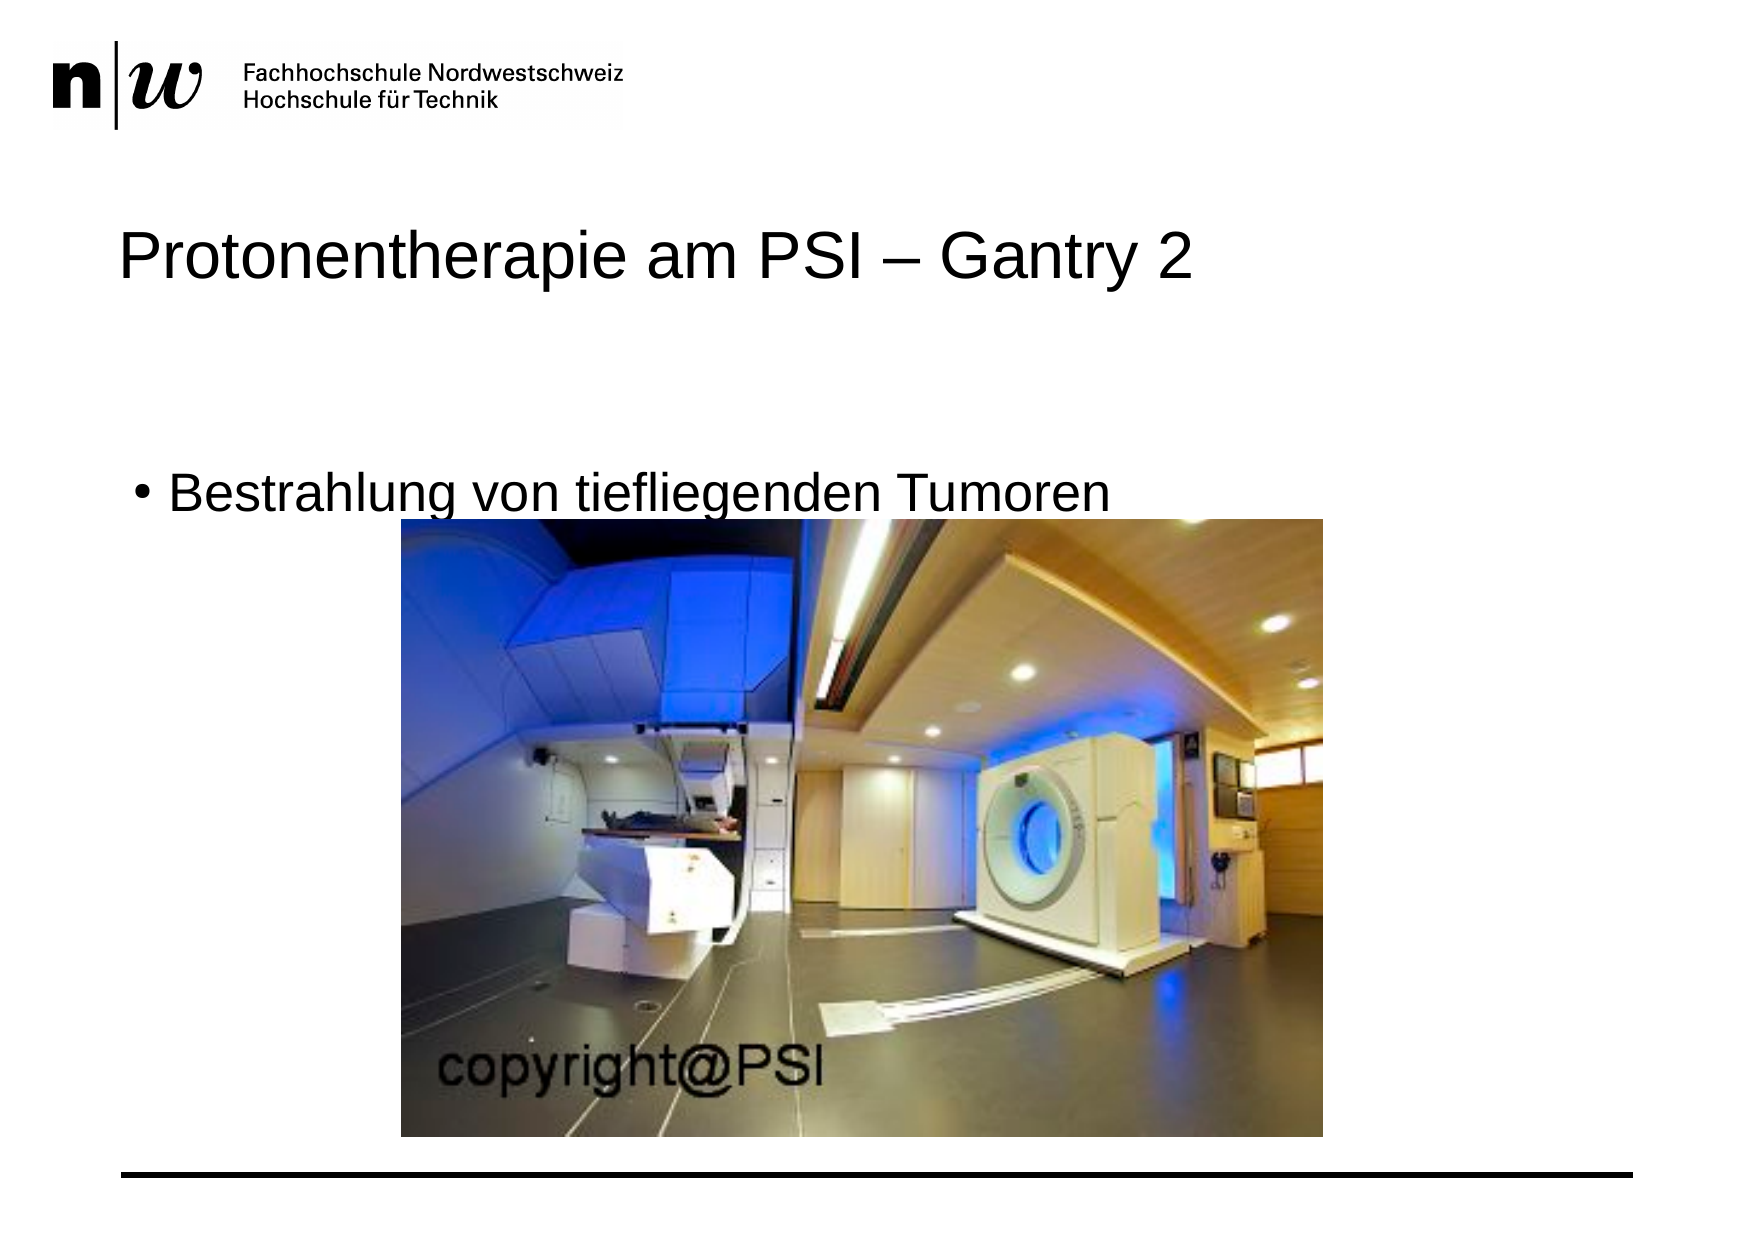

Protonentherapie am PSI – Gantry 2
Bestrahlung von tiefliegenden Tumoren